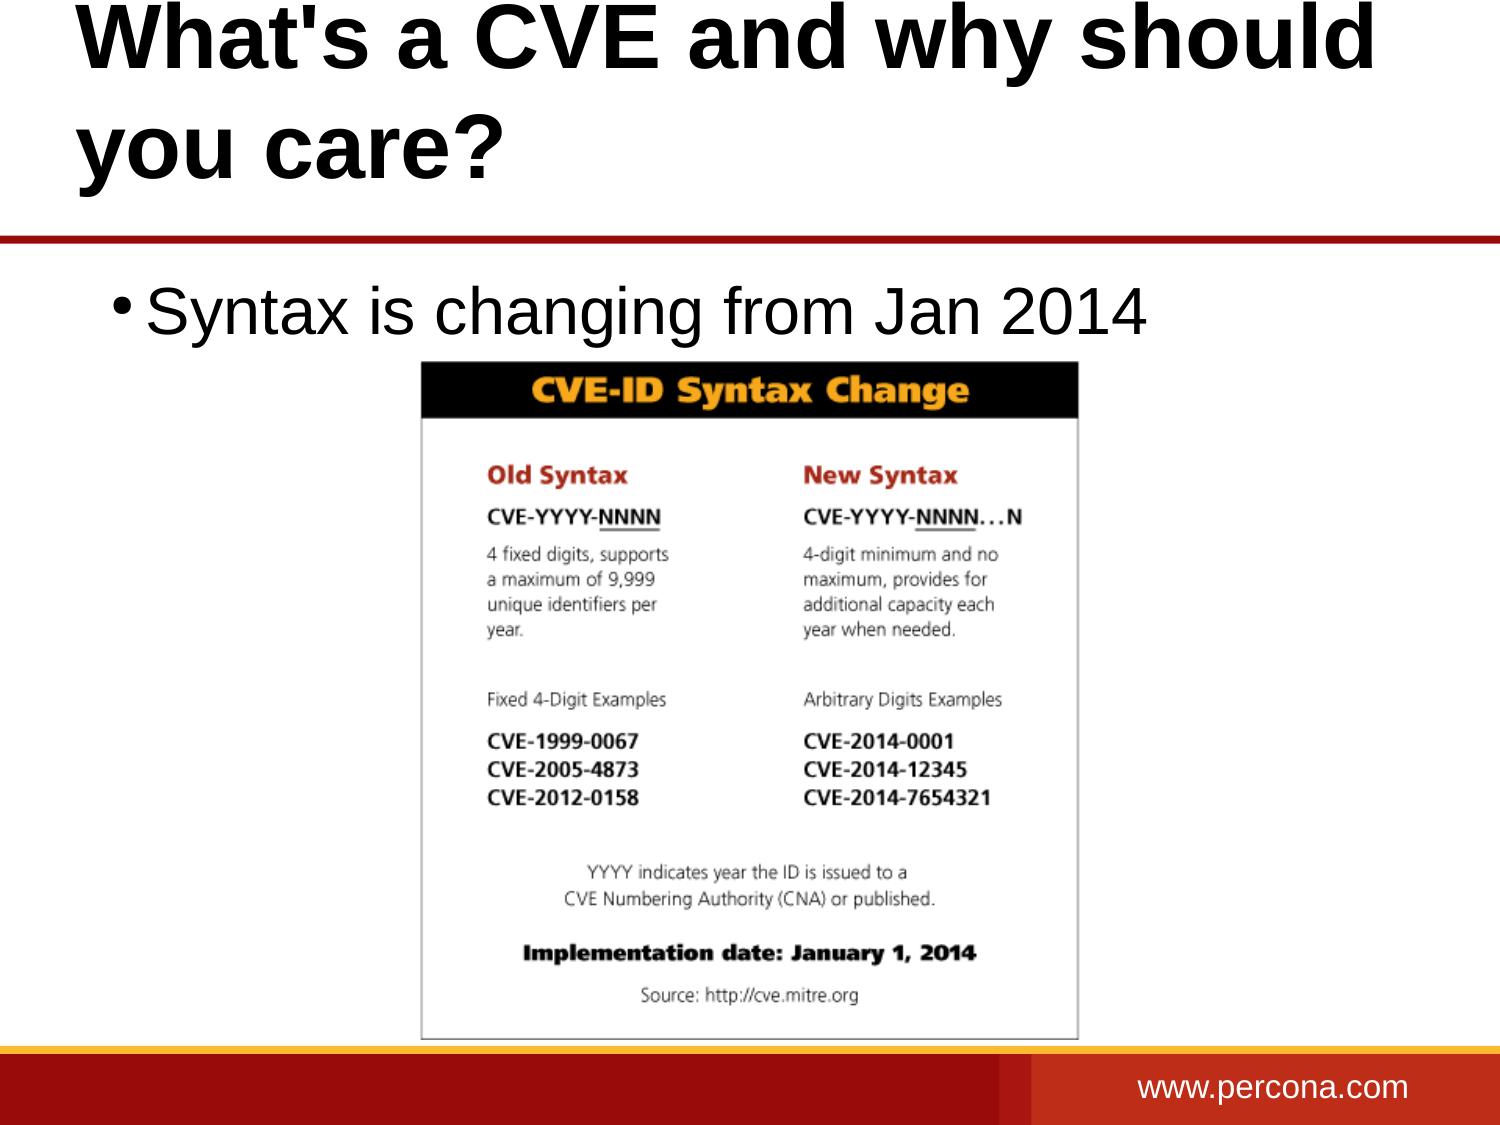

What's a CVE and why should you care?
Syntax is changing from Jan 2014